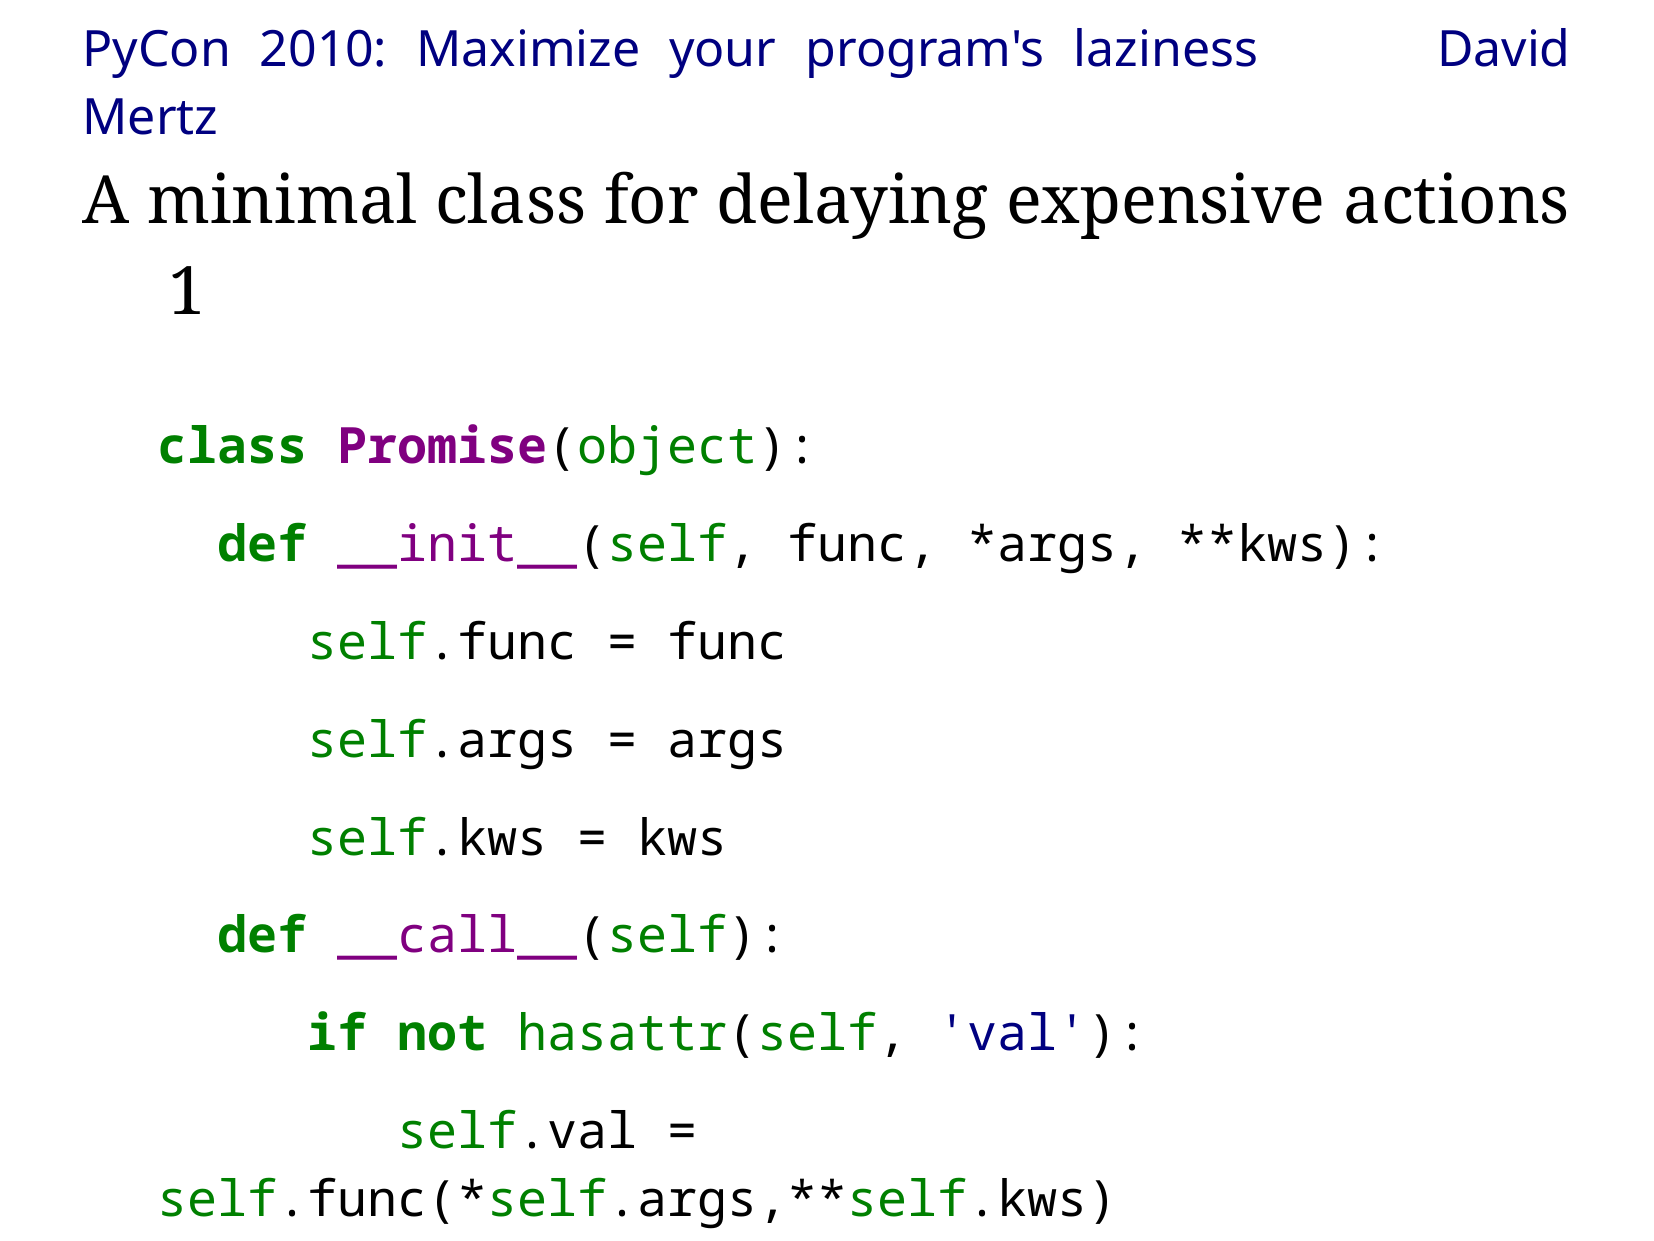

PyCon 2010: Maximize your program's laziness			David Mertz
A minimal class for delaying expensive actions 1
class Promise(object):
 def __init__(self, func, *args, **kws):
 self.func = func
 self.args = args
 self.kws = kws
 def __call__(self):
 if not hasattr(self, 'val'):
 self.val = self.func(*self.args,**self.kws)
 return self.val
#